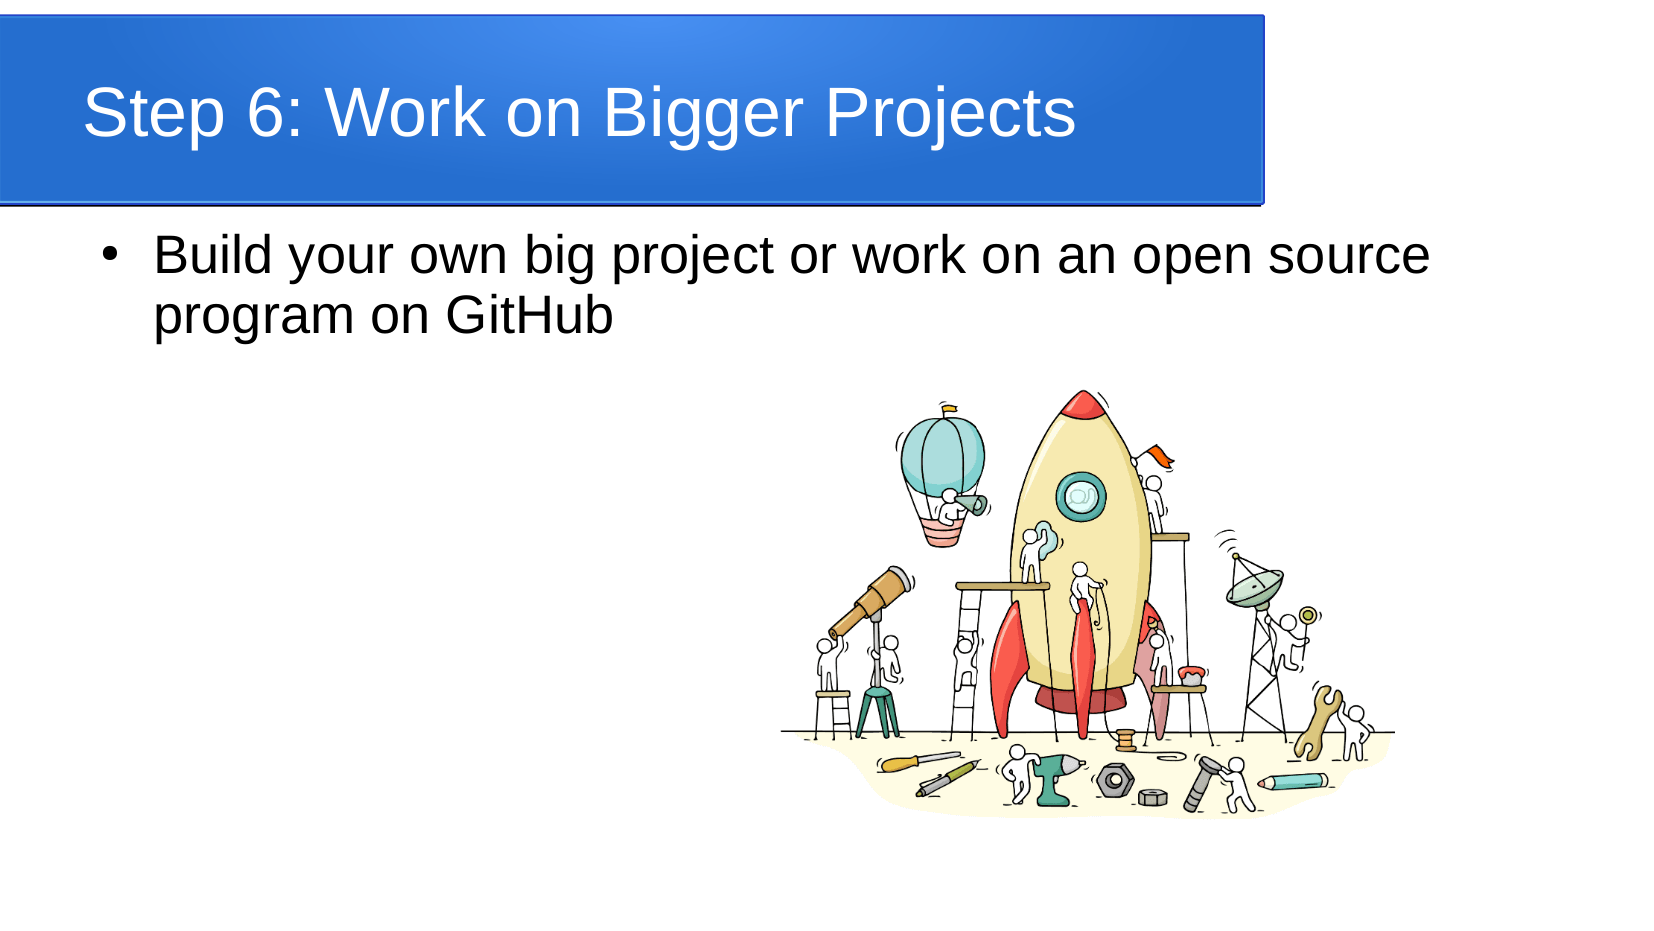

# Step 6: Work on Bigger Projects
Build your own big project or work on an open source program on GitHub